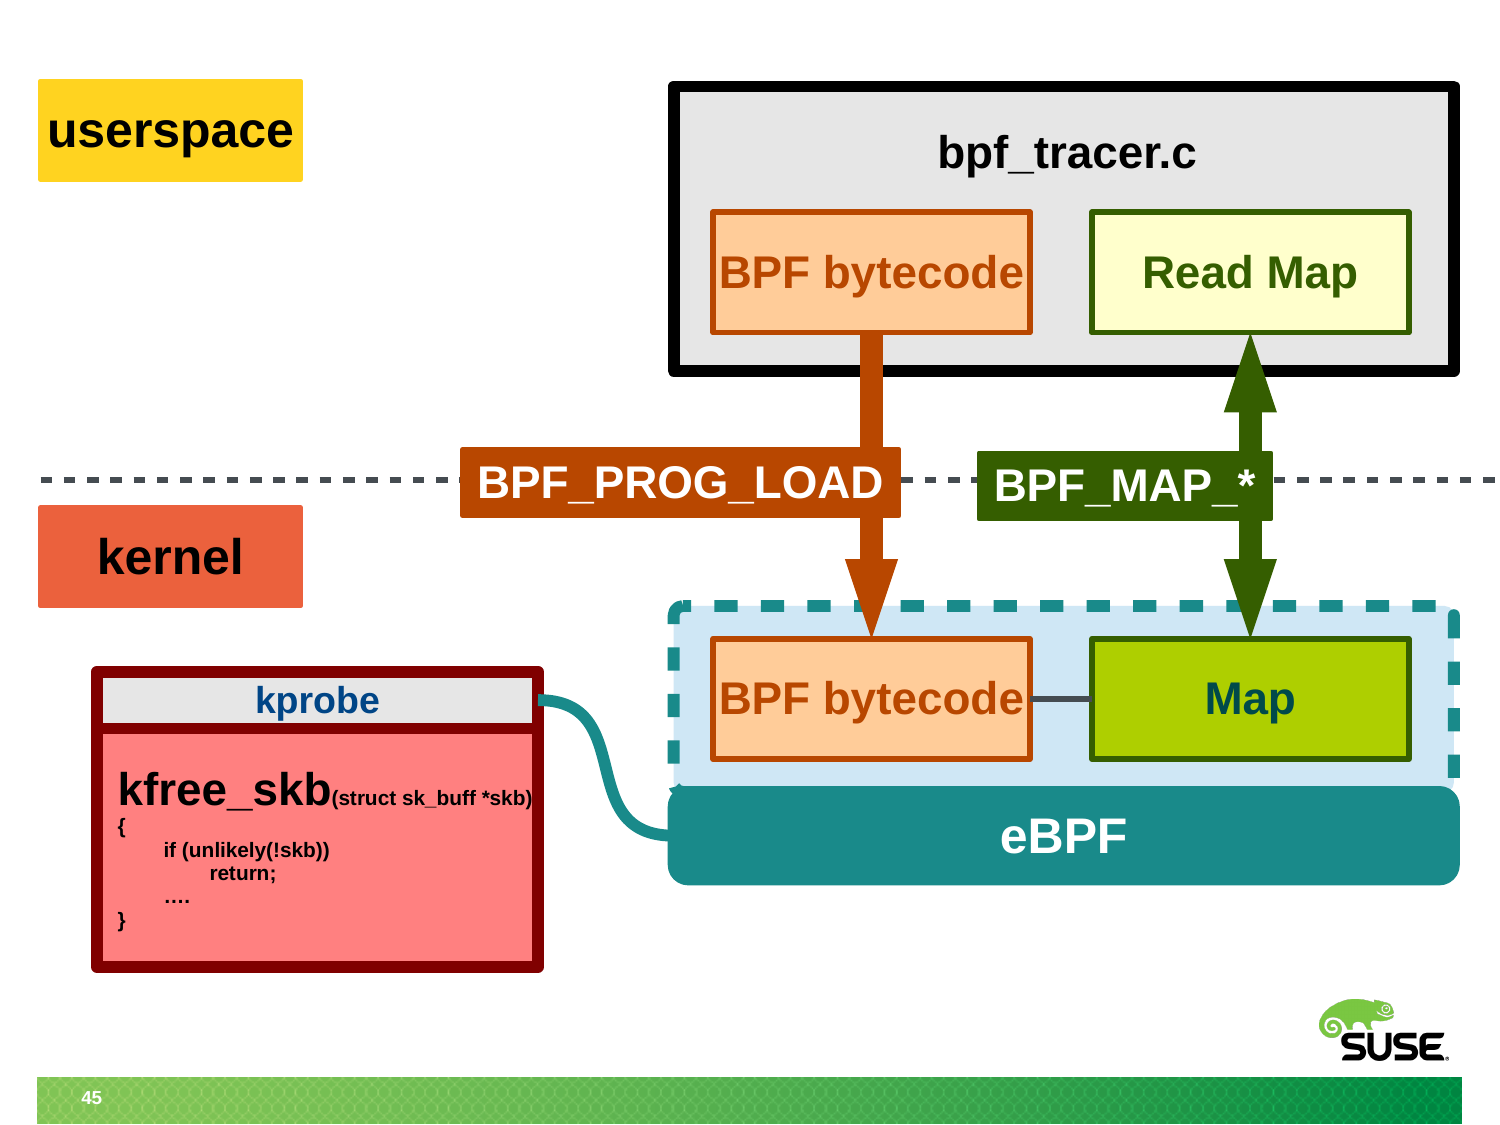

userspace
bpf_tracer.c
BPF bytecode
Read Map
BPF_PROG_LOAD
BPF_MAP_*
kernel
BPF bytecode
Map
kprobe
kfree_skb(struct sk_buff *skb)
{
 if (unlikely(!skb))
 return;
 ….
}
eBPF